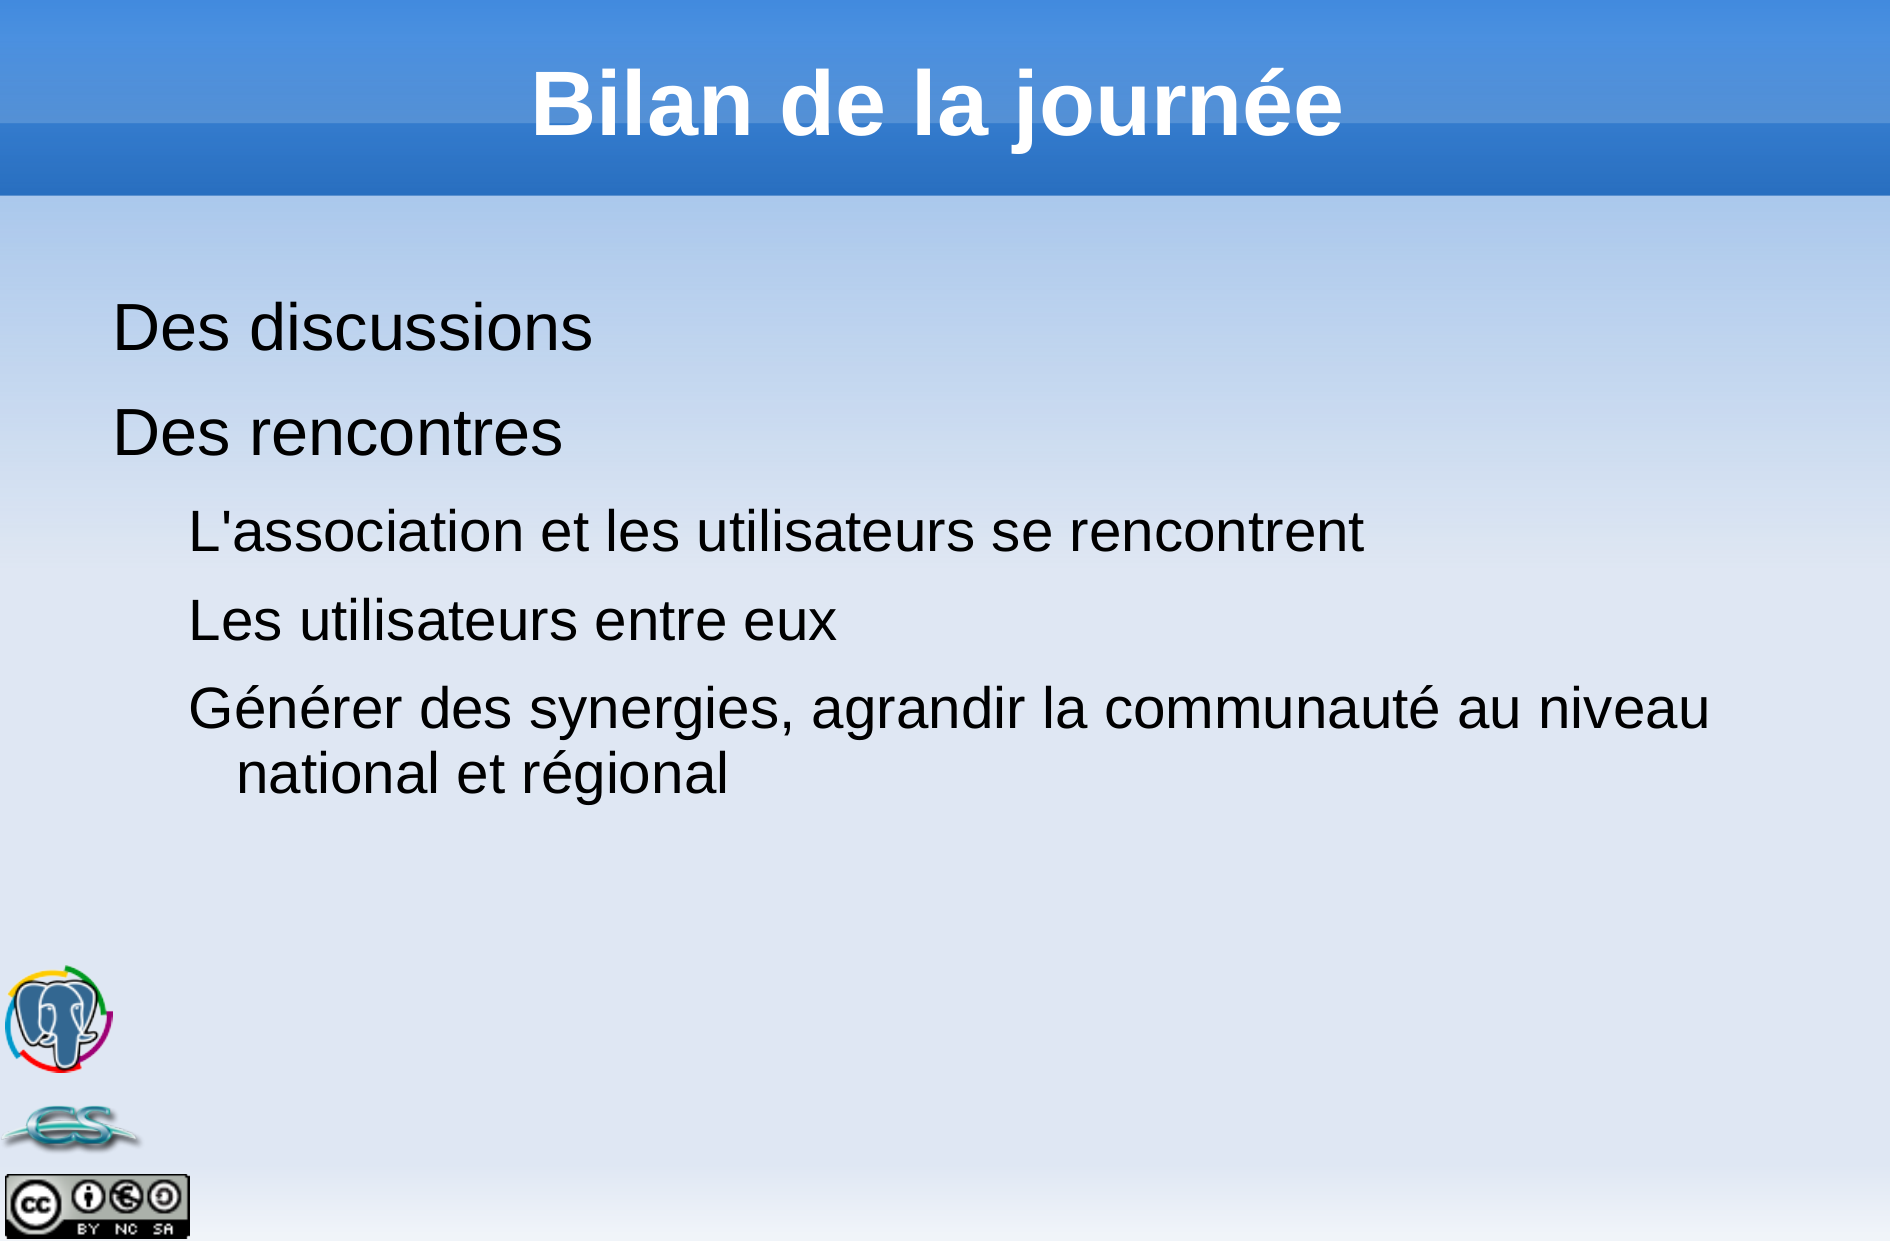

# Bilan de la journée
Des discussions
Des rencontres
L'association et les utilisateurs se rencontrent
Les utilisateurs entre eux
Générer des synergies, agrandir la communauté au niveau national et régional